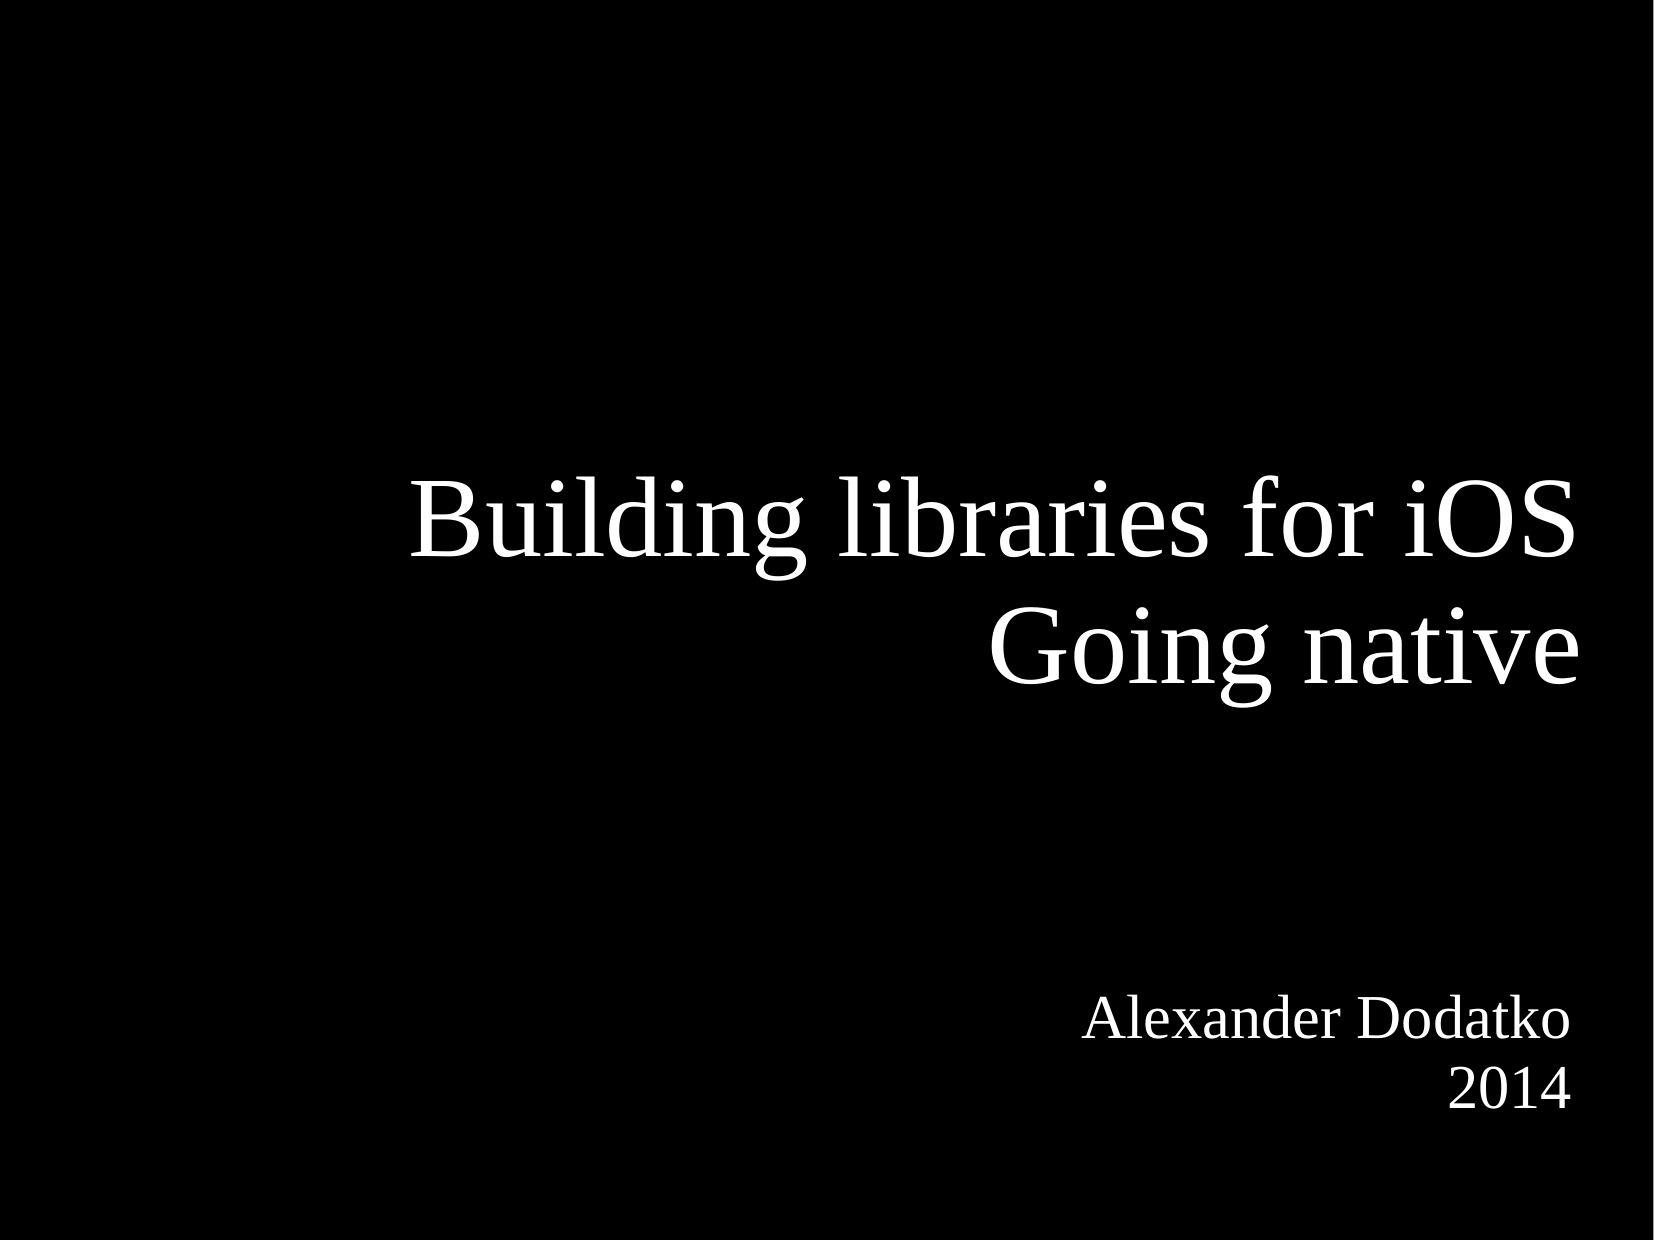

# Building libraries for iOS Going native
Alexander Dodatko
2014